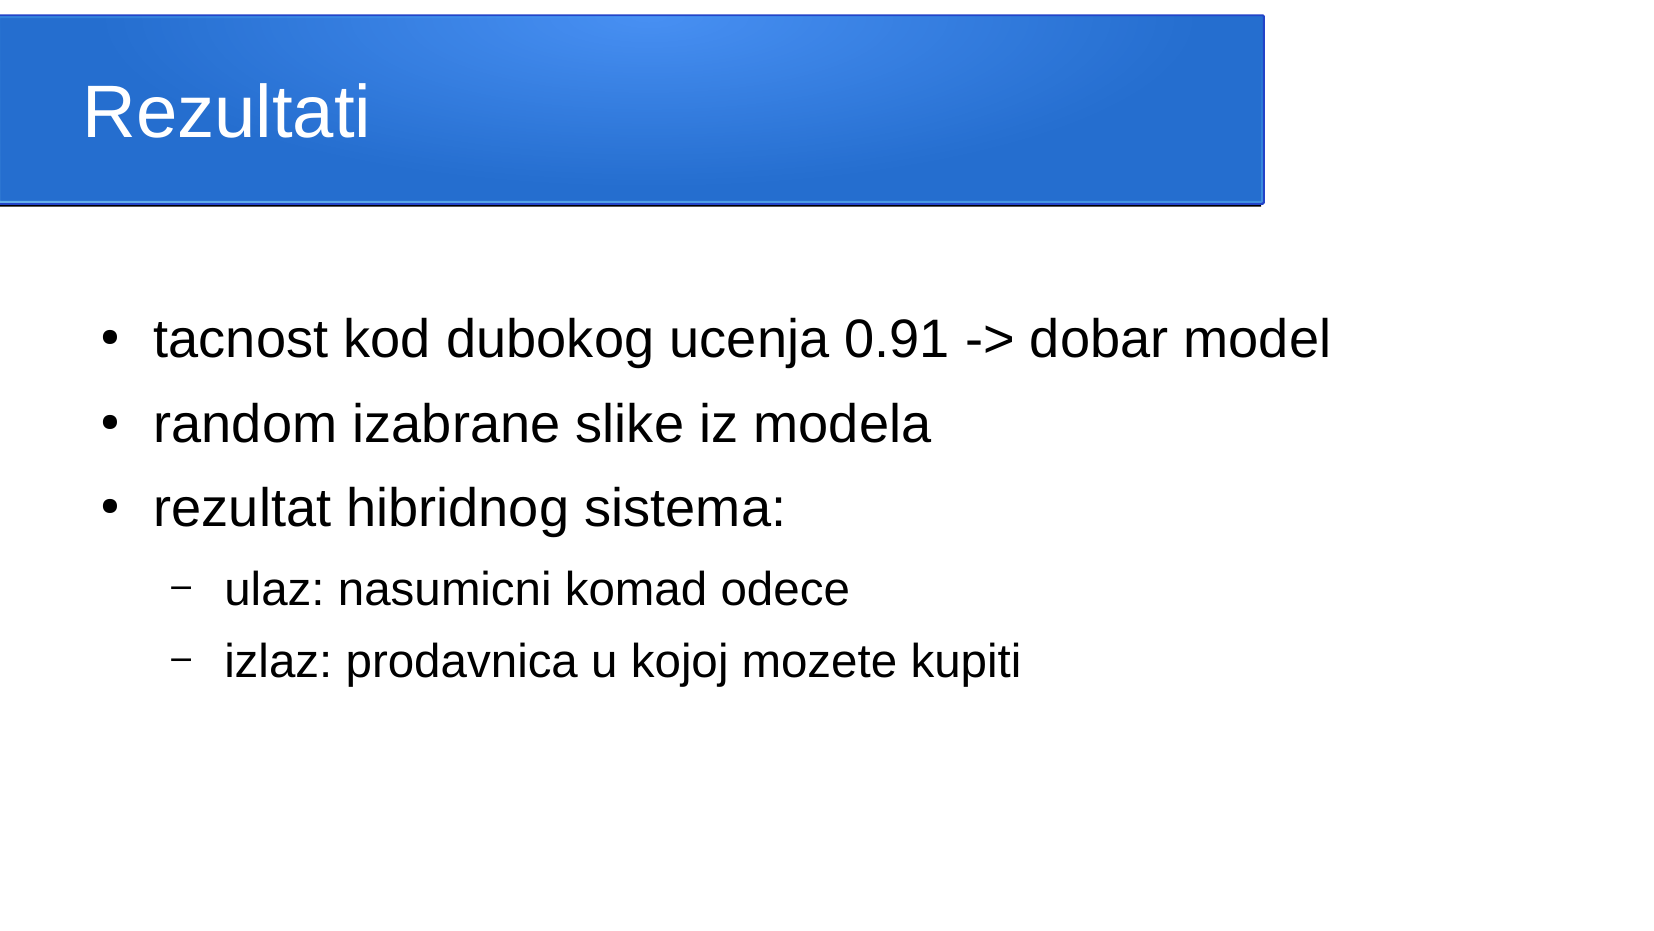

# Rezultati
tacnost kod dubokog ucenja 0.91 -> dobar model
random izabrane slike iz modela
rezultat hibridnog sistema:
ulaz: nasumicni komad odece
izlaz: prodavnica u kojoj mozete kupiti